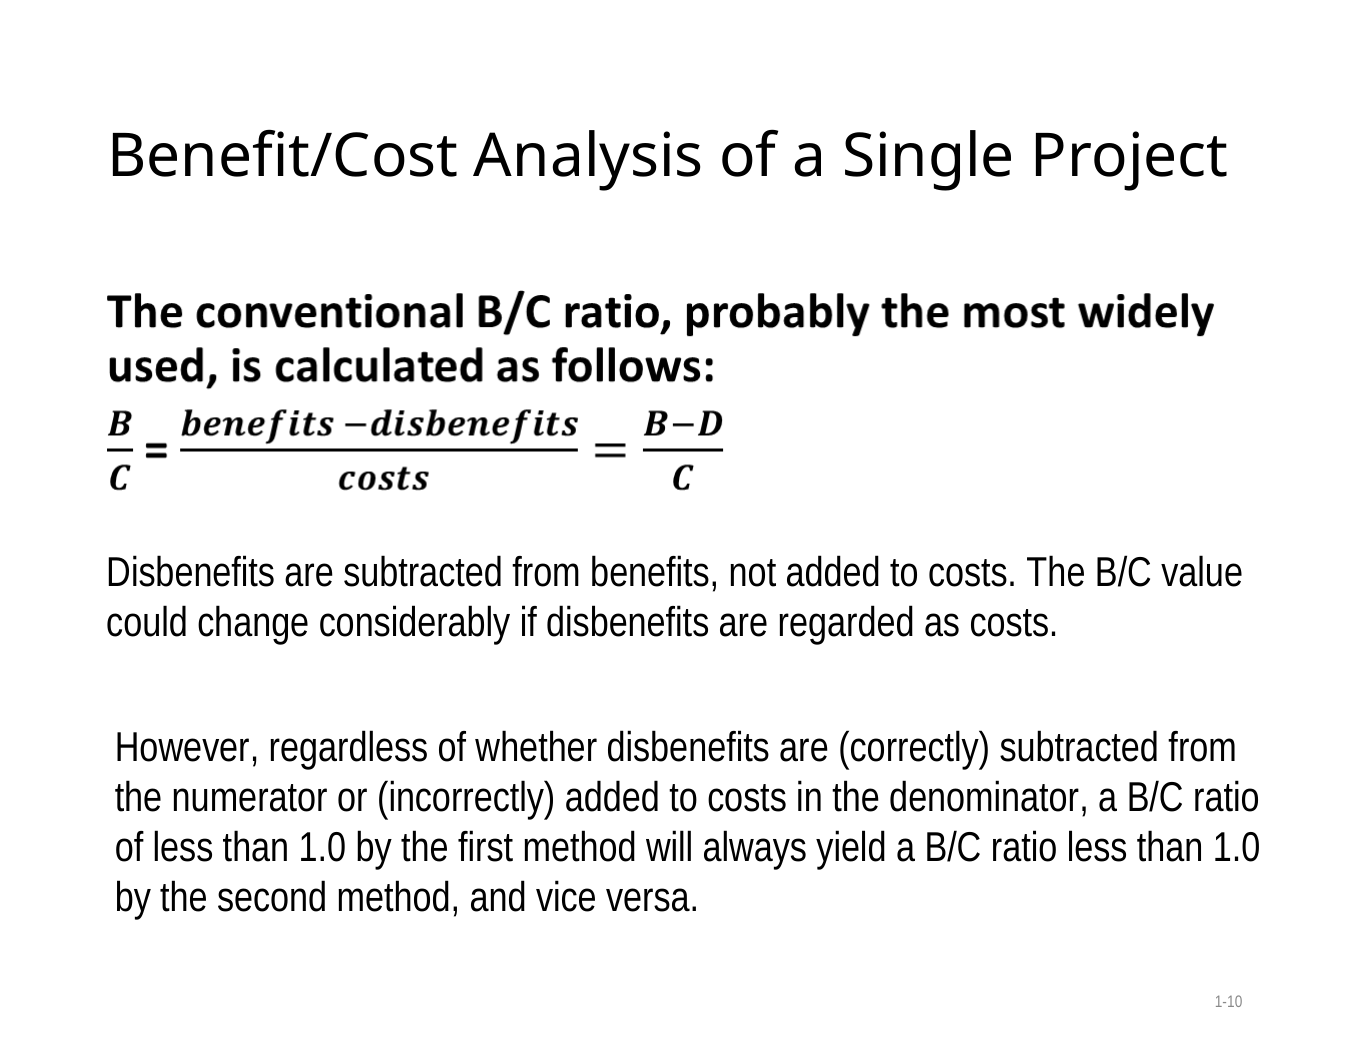

# Benefit/Cost Analysis of a Single Project
Disbenefits are subtracted from benefits, not added to costs. The B/C value could change considerably if disbenefits are regarded as costs.
However, regardless of whether disbenefits are (correctly) subtracted from the numerator or (incorrectly) added to costs in the denominator, a B/C ratio of less than 1.0 by the first method will always yield a B/C ratio less than 1.0 by the second method, and vice versa.